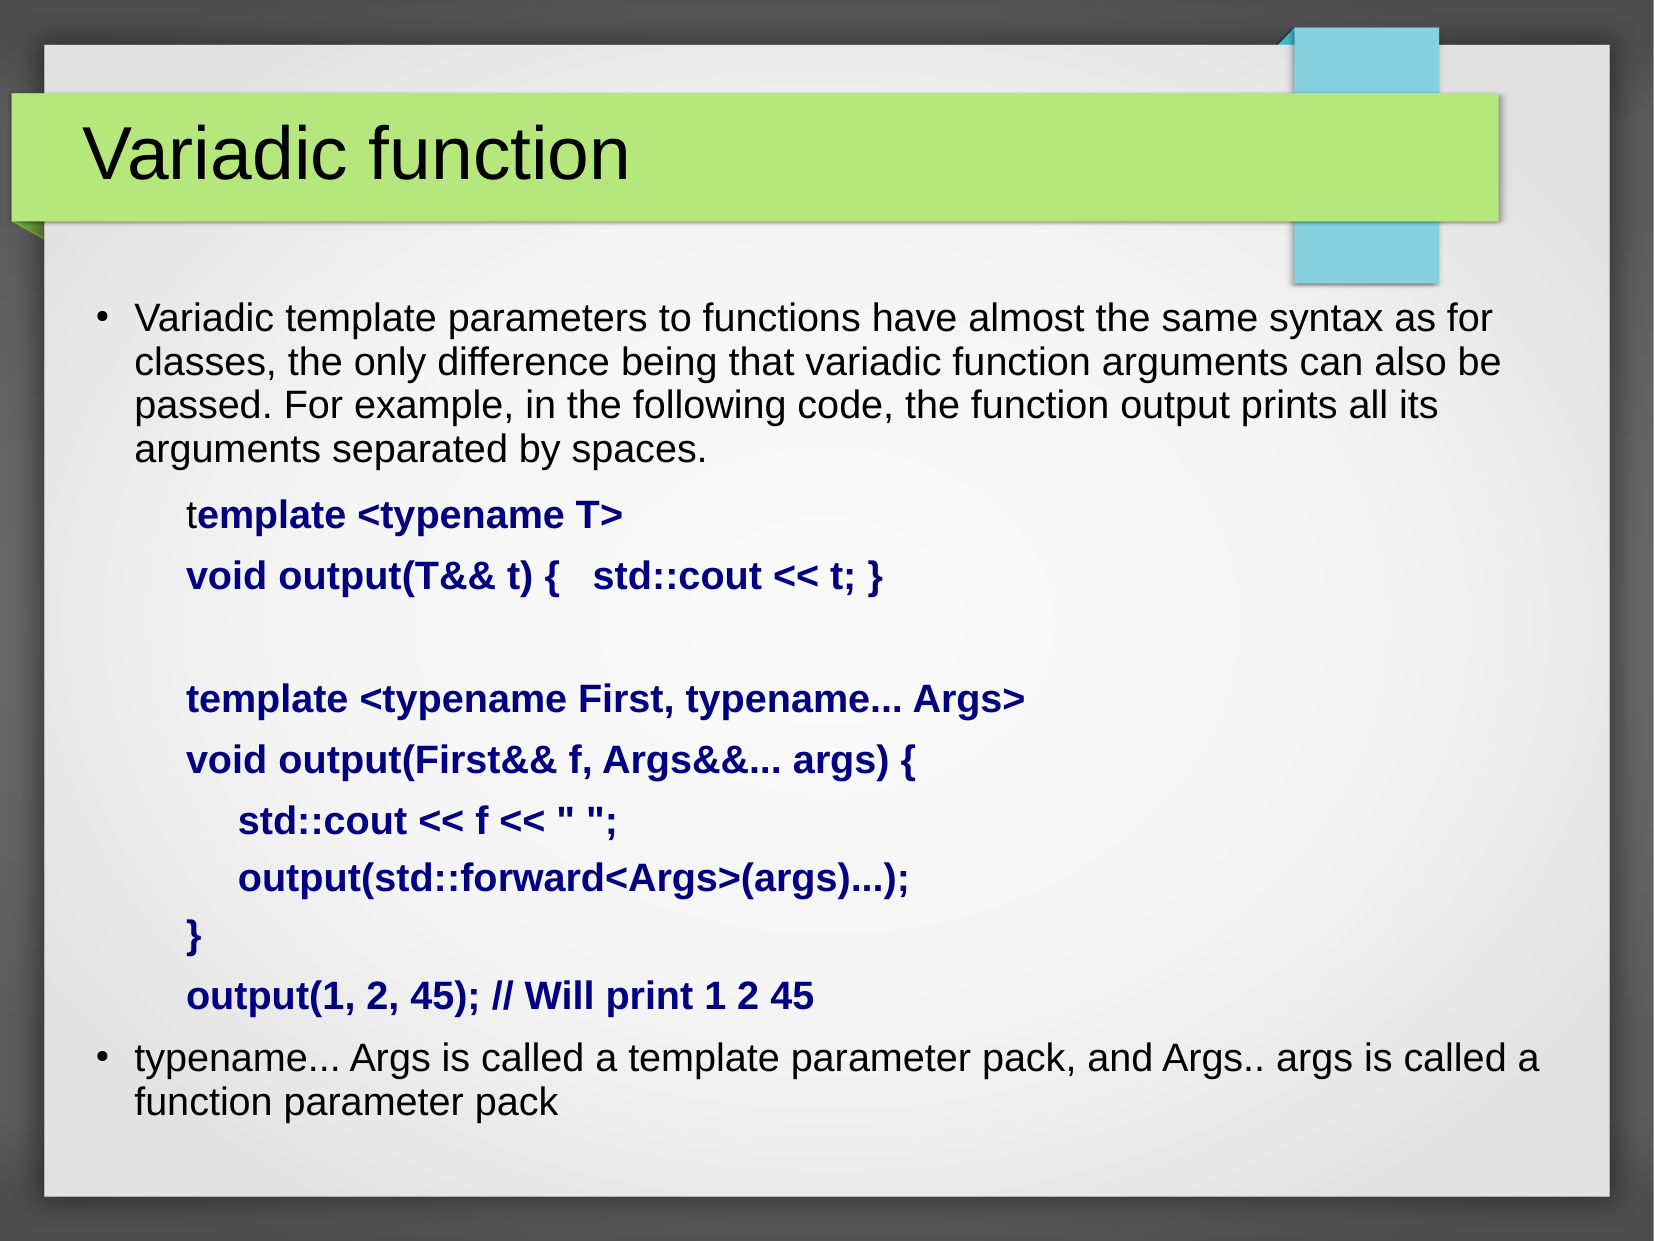

# Variadic function
Variadic template parameters to functions have almost the same syntax as for classes, the only difference being that variadic function arguments can also be passed. For example, in the following code, the function output prints all its arguments separated by spaces.
template <typename T>
void output(T&& t) { std::cout << t; }
template <typename First, typename... Args>
void output(First&& f, Args&&... args) {
std::cout << f << " ";
output(std::forward<Args>(args)...);
}
output(1, 2, 45); // Will print 1 2 45
typename... Args is called a template parameter pack, and Args.. args is called a function parameter pack